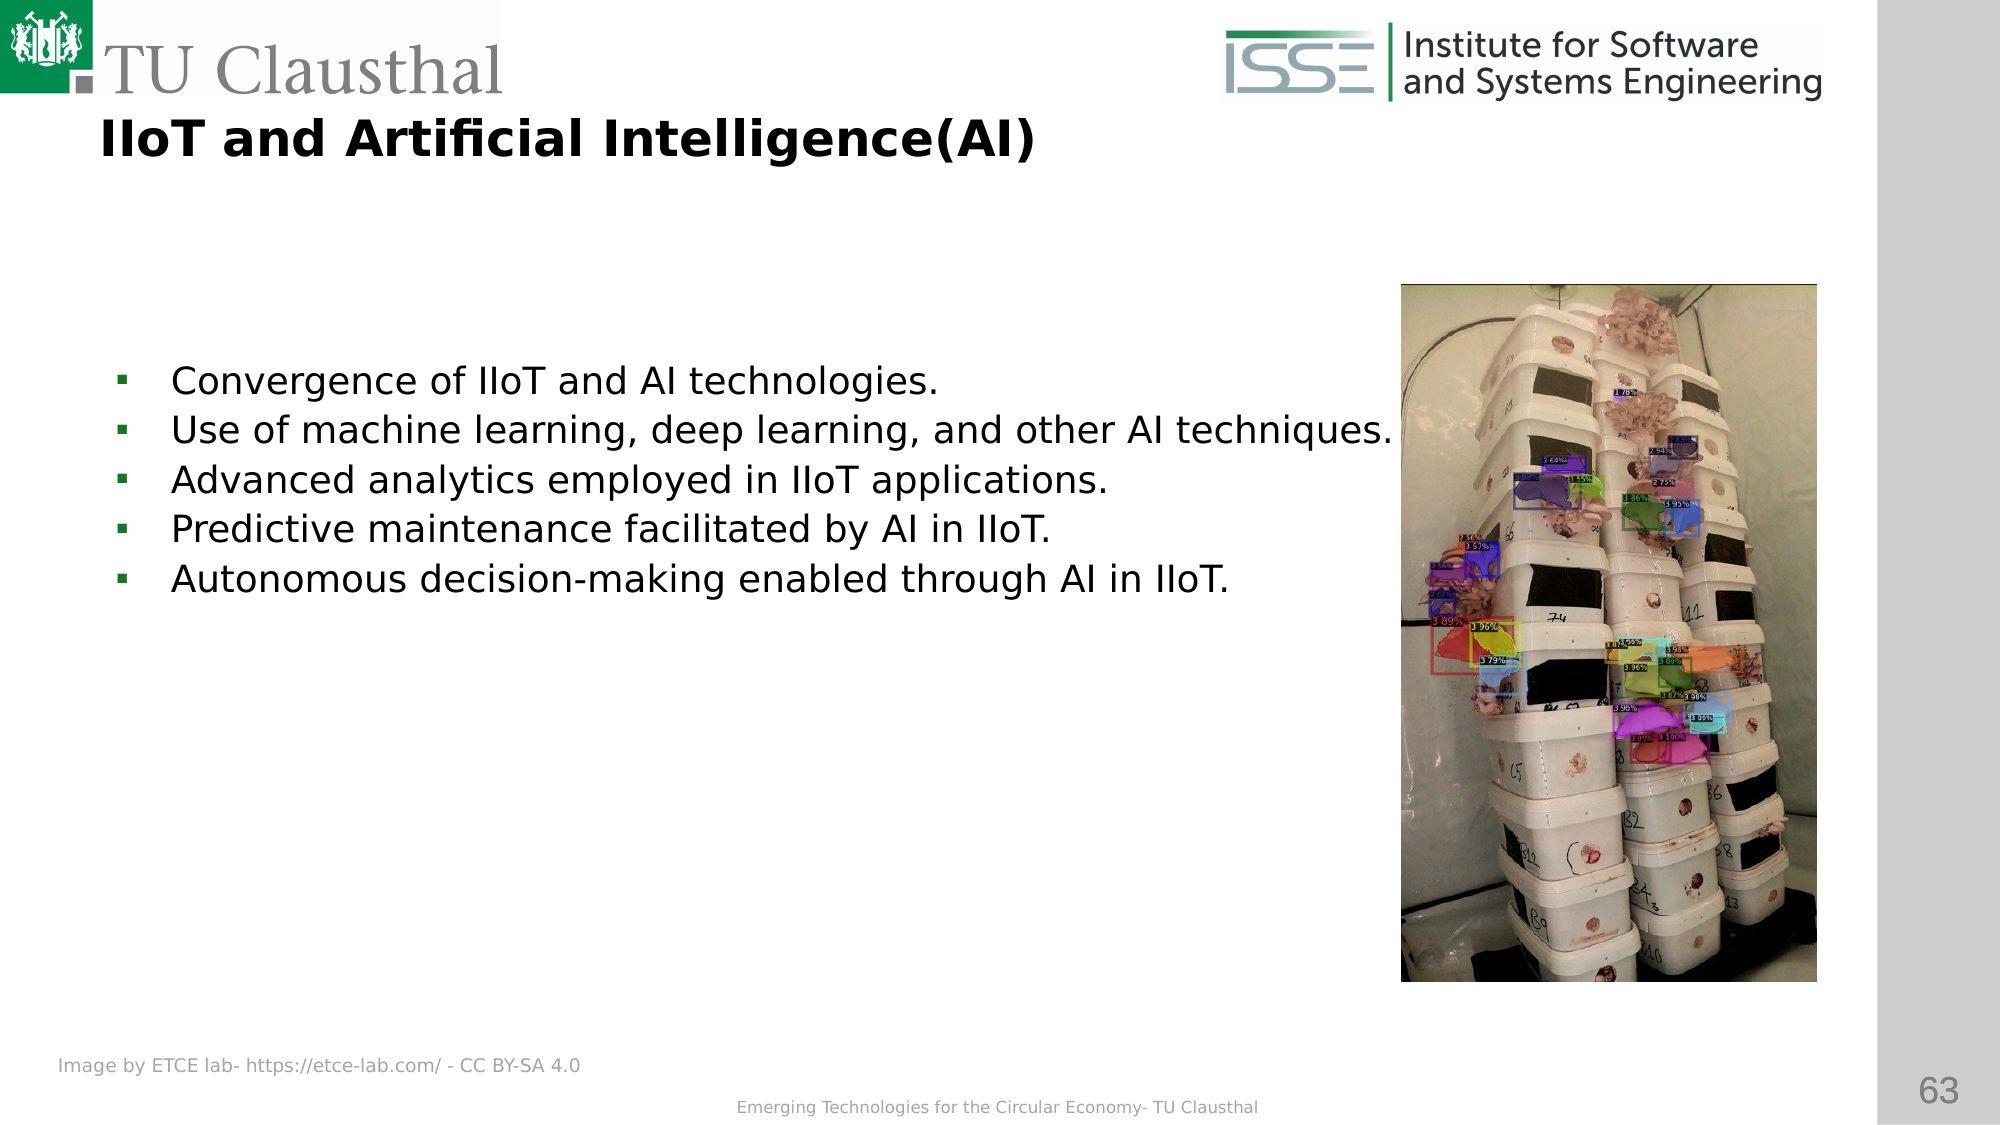

# IIoT and Artificial Intelligence(AI)
Convergence of IIoT and AI technologies.
Use of machine learning, deep learning, and other AI techniques.
Advanced analytics employed in IIoT applications.
Predictive maintenance facilitated by AI in IIoT.
Autonomous decision-making enabled through AI in IIoT.
Image by ETCE lab- https://etce-lab.com/ - CC BY-SA 4.0